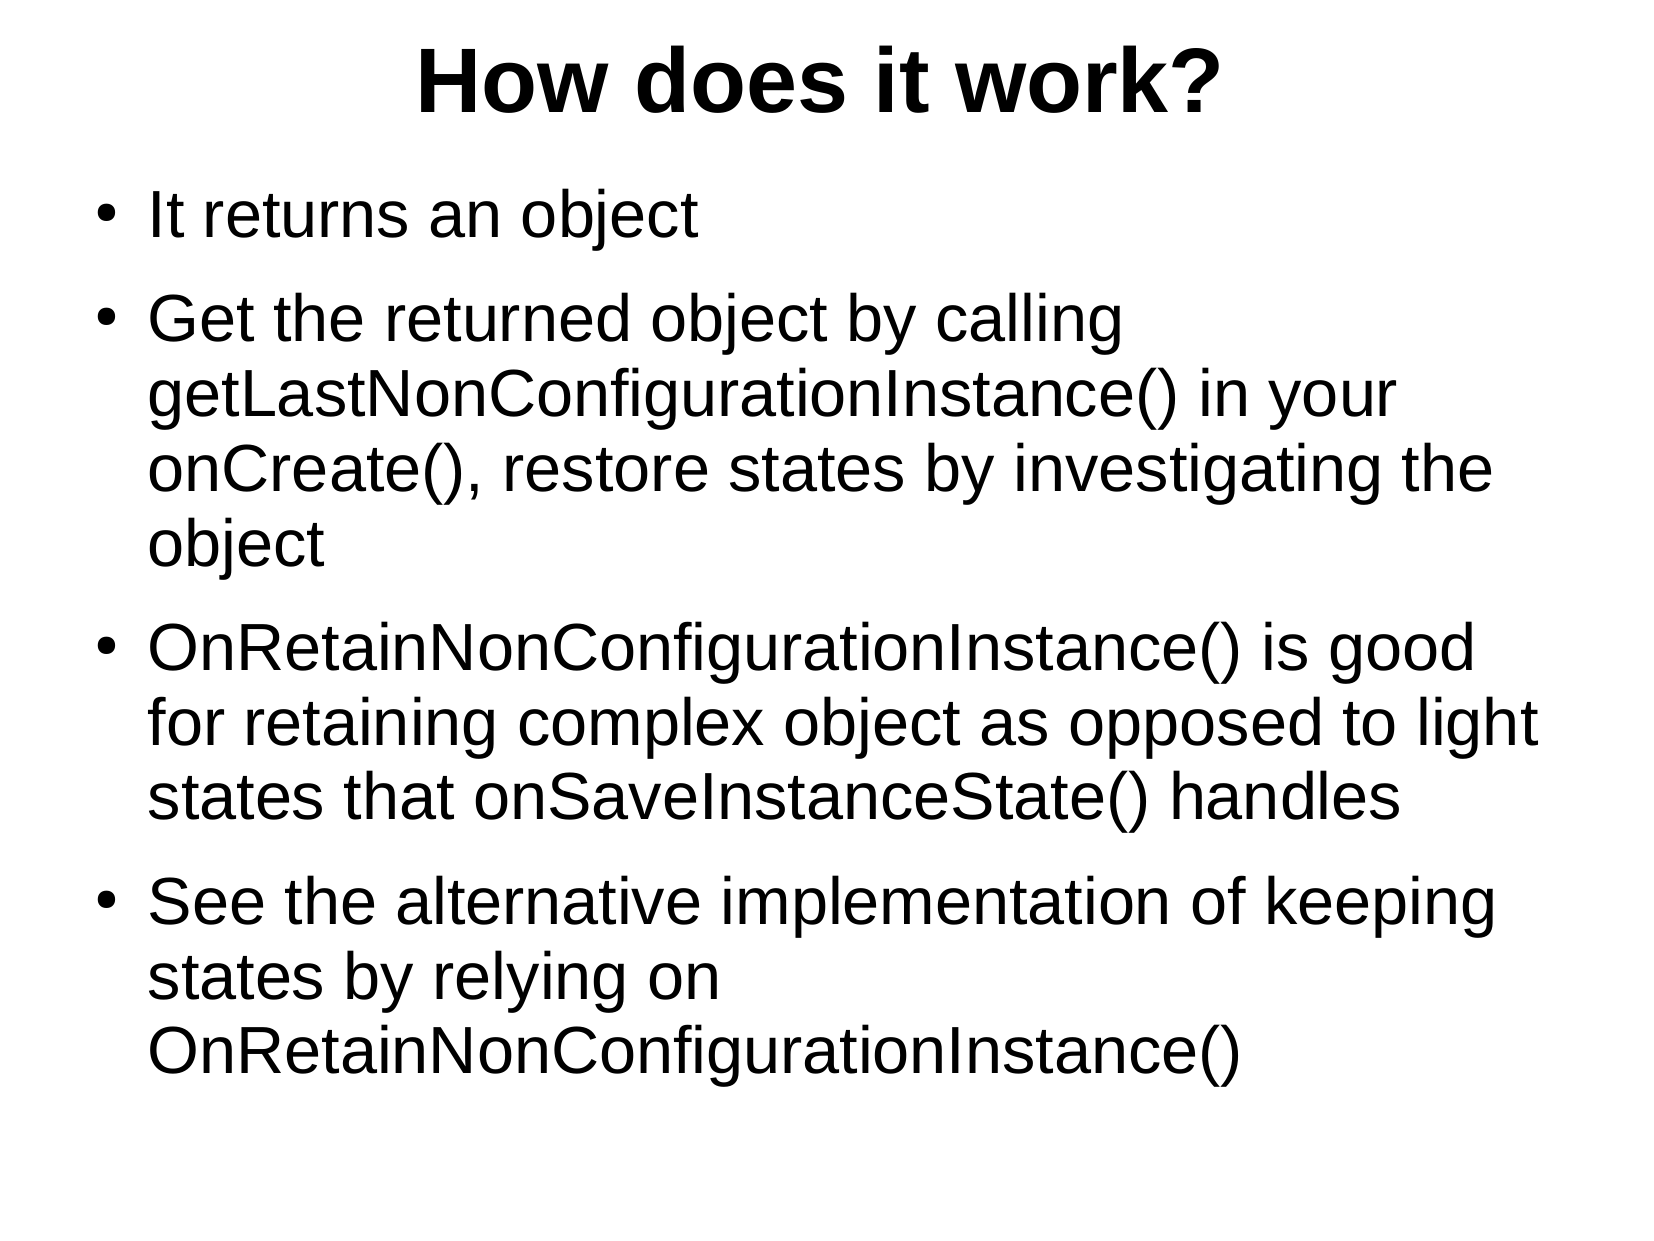

How does it work?
# It returns an object
Get the returned object by calling getLastNonConfigurationInstance() in your onCreate(), restore states by investigating the object
OnRetainNonConfigurationInstance() is good for retaining complex object as opposed to light states that onSaveInstanceState() handles
See the alternative implementation of keeping states by relying on OnRetainNonConfigurationInstance()